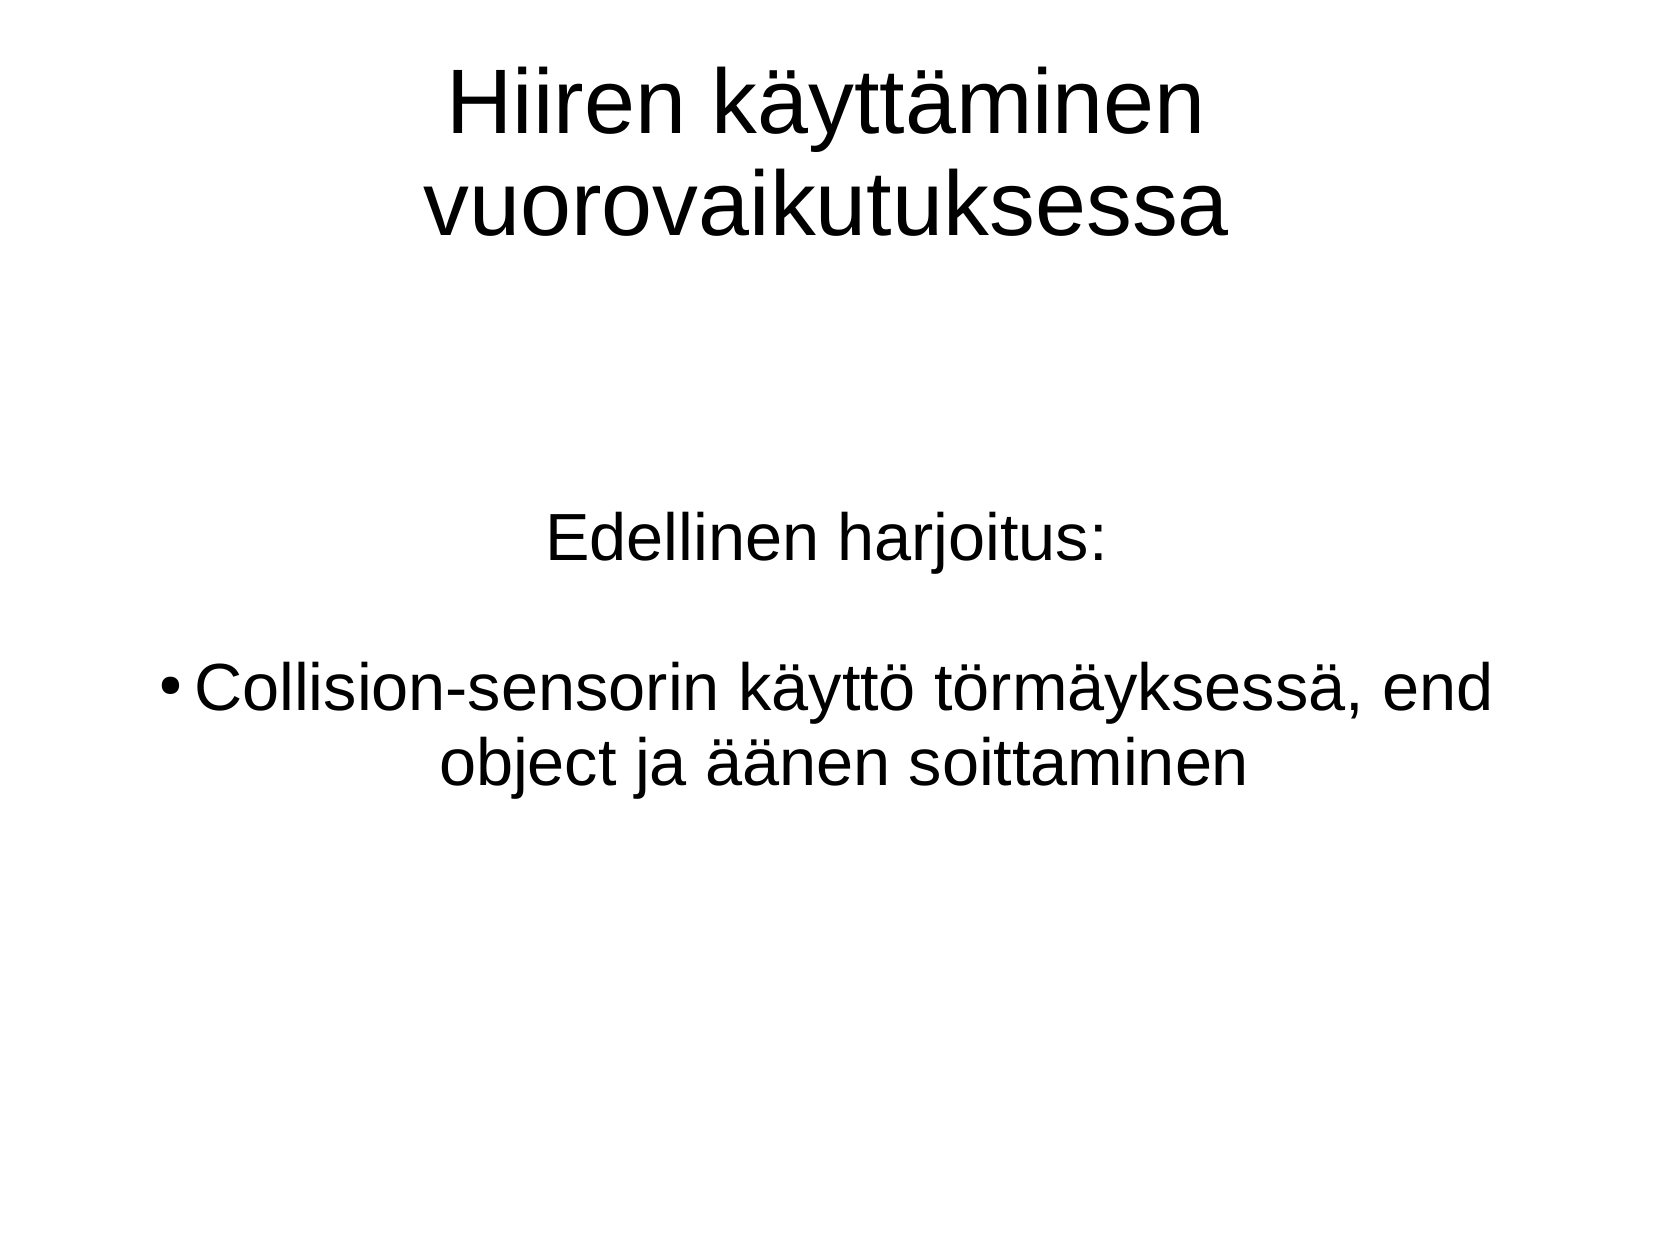

# Hiiren käyttäminen vuorovaikutuksessa
Edellinen harjoitus:
Collision-sensorin käyttö törmäyksessä, end object ja äänen soittaminen